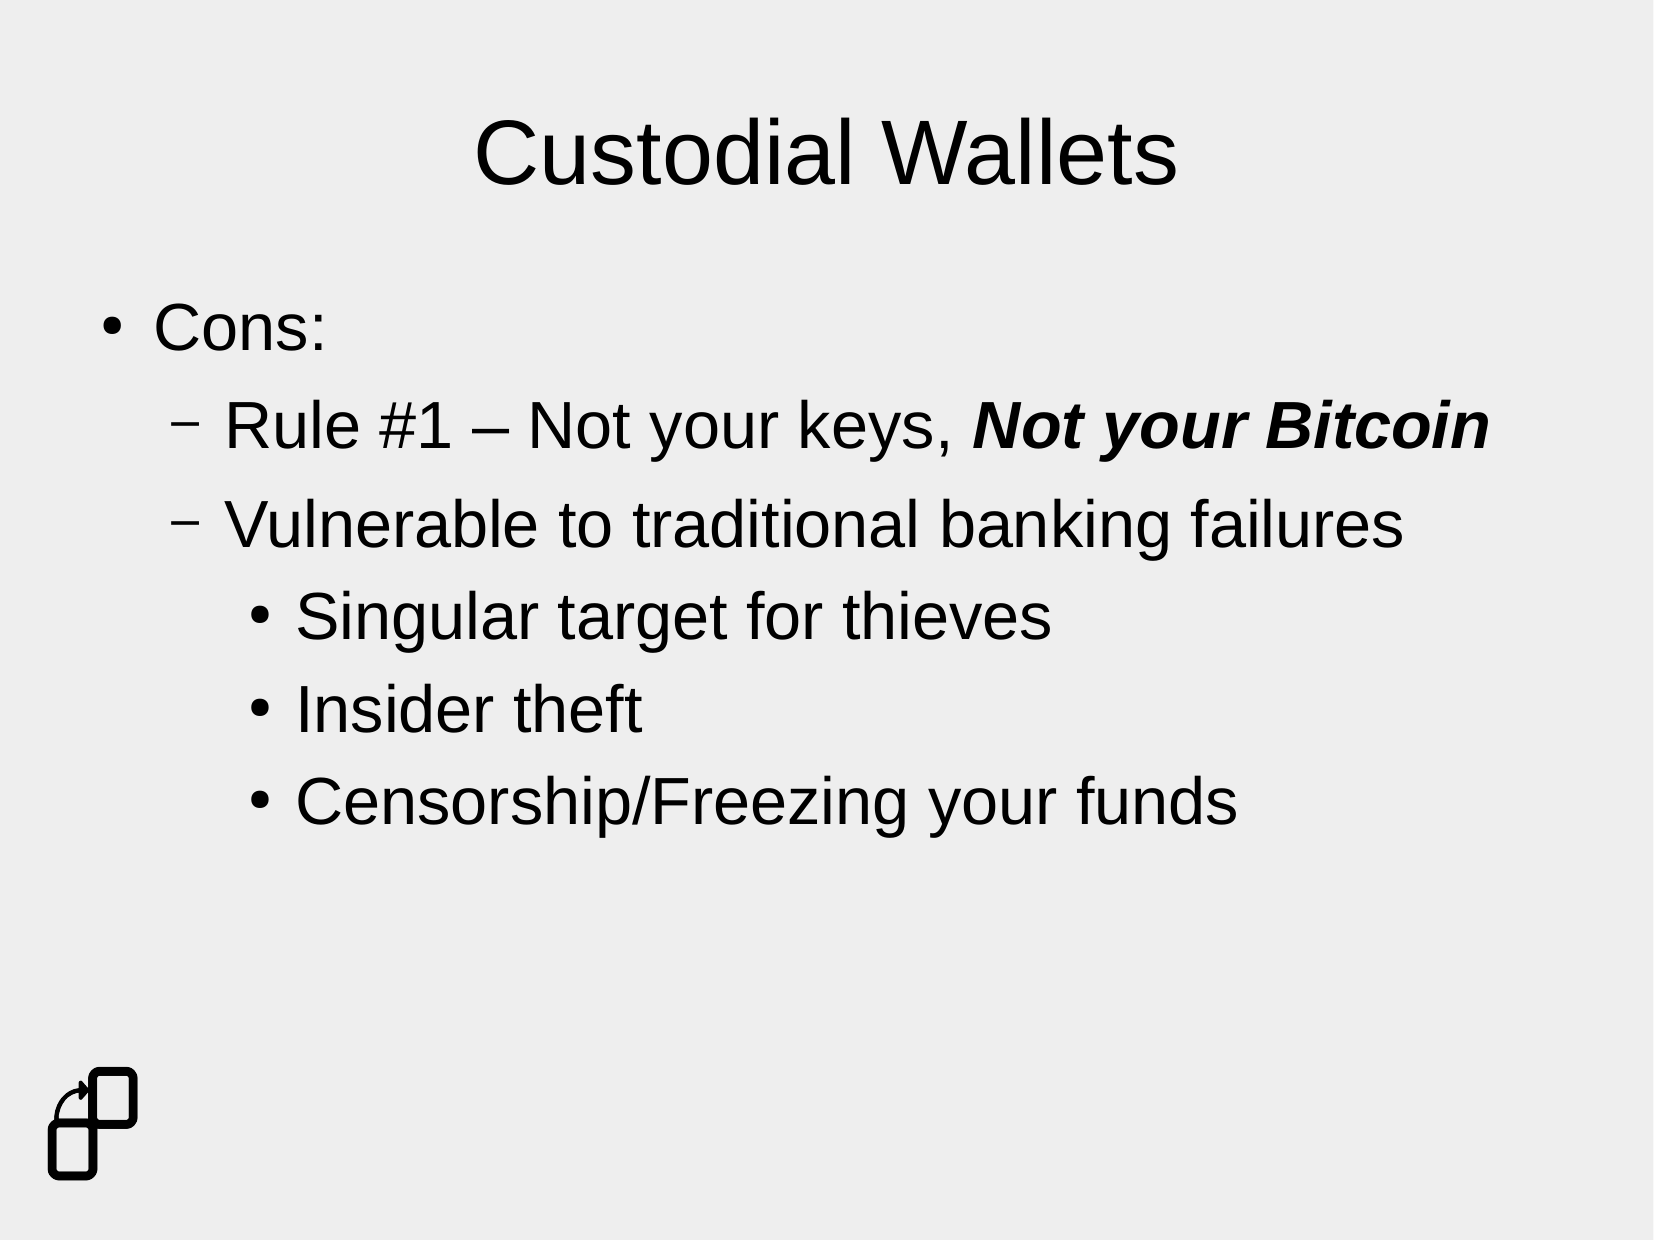

# Custodial Wallets
Cons:
Rule #1 – Not your keys, Not your Bitcoin
Vulnerable to traditional banking failures
Singular target for thieves
Insider theft
Censorship/Freezing your funds